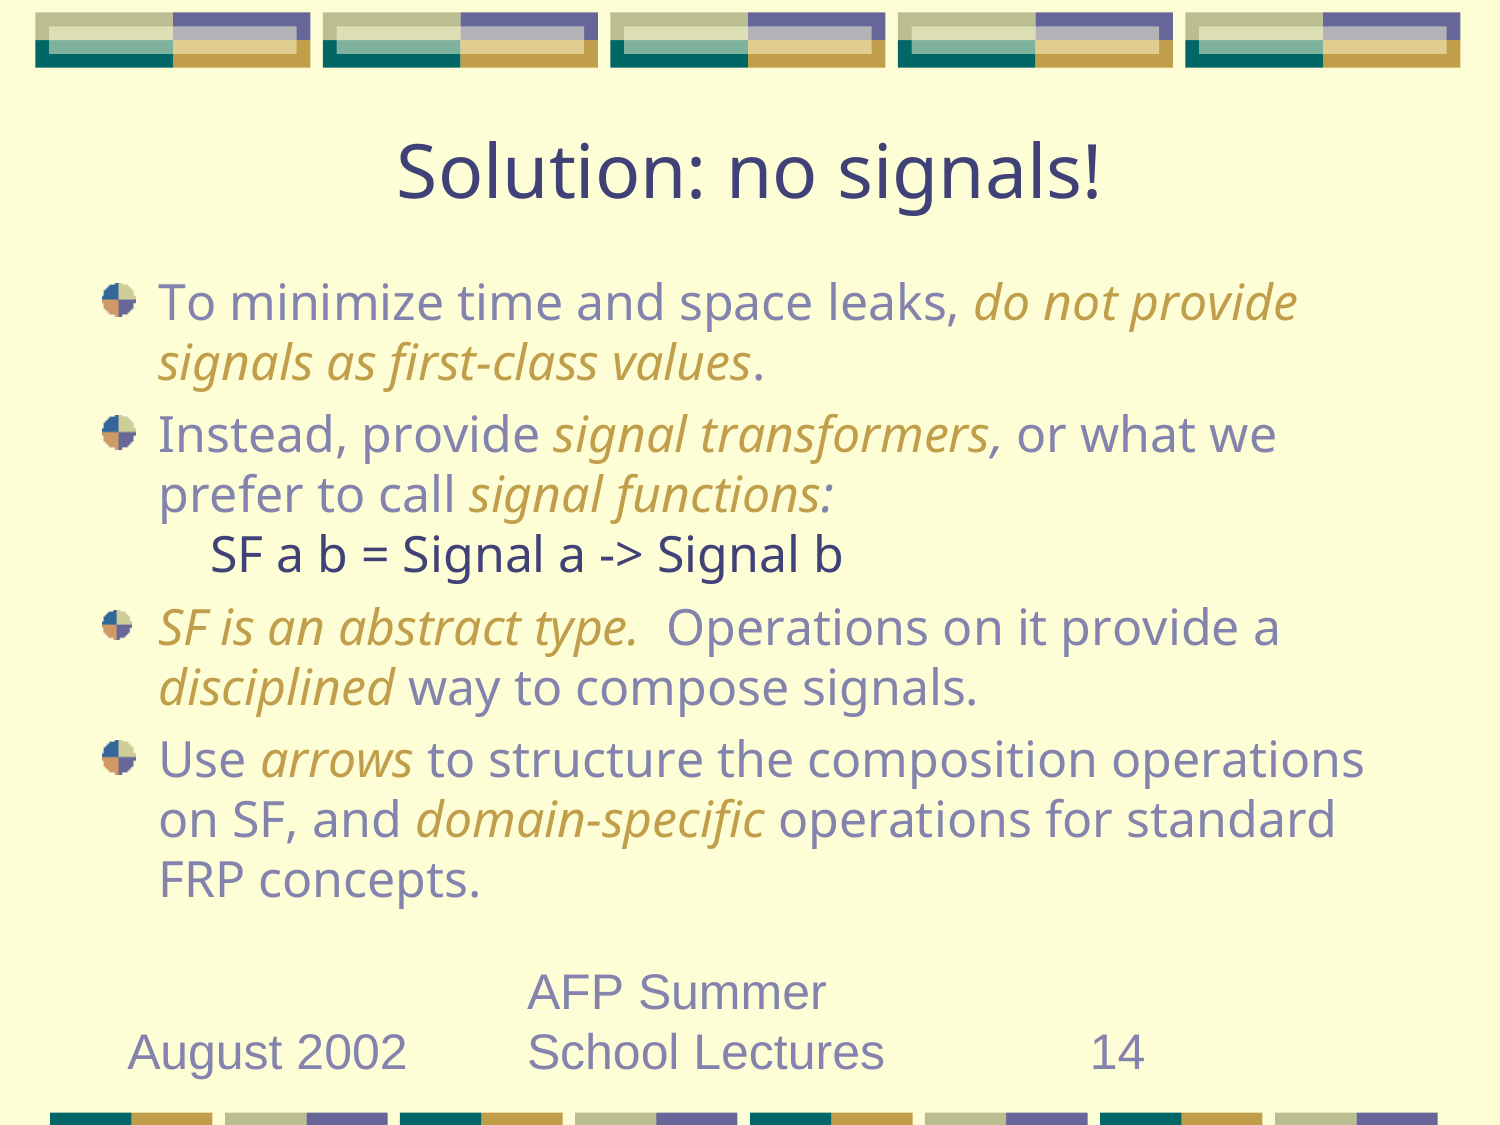

# Solution: no signals!
To minimize time and space leaks, do not provide signals as first-class values.
Instead, provide signal transformers, or what we prefer to call signal functions:
 SF a b = Signal a -> Signal b
SF is an abstract type. Operations on it provide a disciplined way to compose signals.
Use arrows to structure the composition operations on SF, and domain-specific operations for standard FRP concepts.
August 2002
14